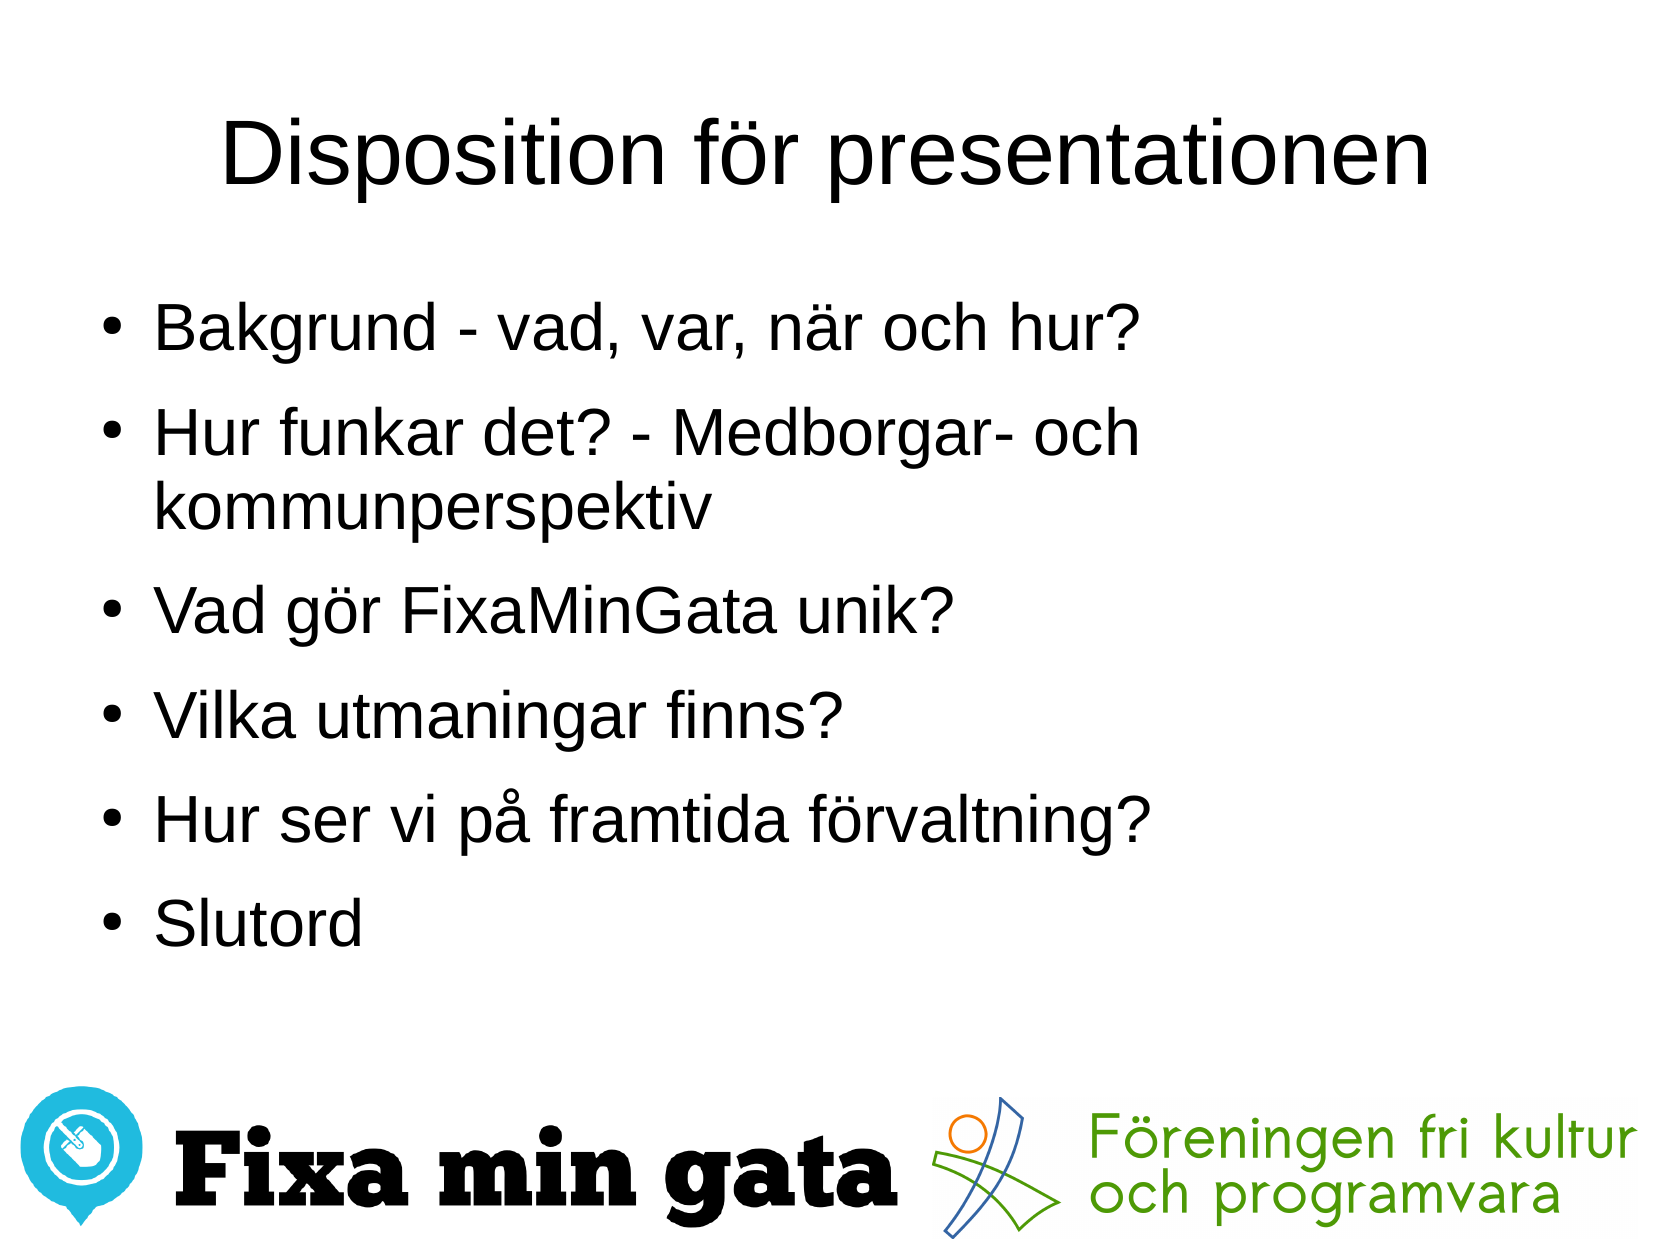

# Disposition för presentationen
Bakgrund - vad, var, när och hur?
Hur funkar det? - Medborgar- och kommunperspektiv
Vad gör FixaMinGata unik?
Vilka utmaningar finns?
Hur ser vi på framtida förvaltning?
Slutord